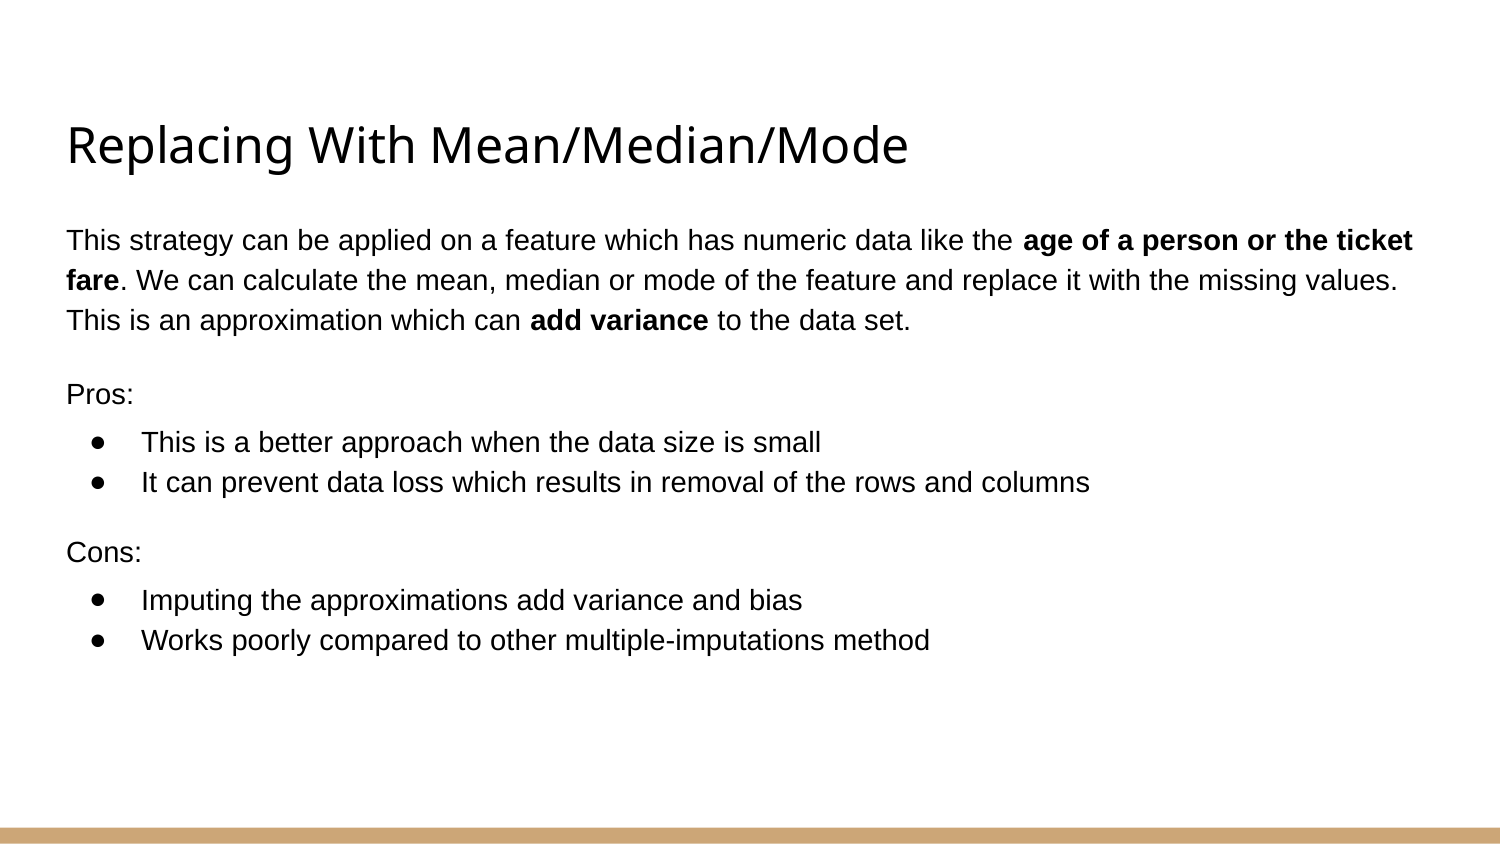

# Replacing With Mean/Median/Mode
This strategy can be applied on a feature which has numeric data like the age of a person or the ticket fare. We can calculate the mean, median or mode of the feature and replace it with the missing values. This is an approximation which can add variance to the data set.
Pros:
This is a better approach when the data size is small
It can prevent data loss which results in removal of the rows and columns
Cons:
Imputing the approximations add variance and bias
Works poorly compared to other multiple-imputations method